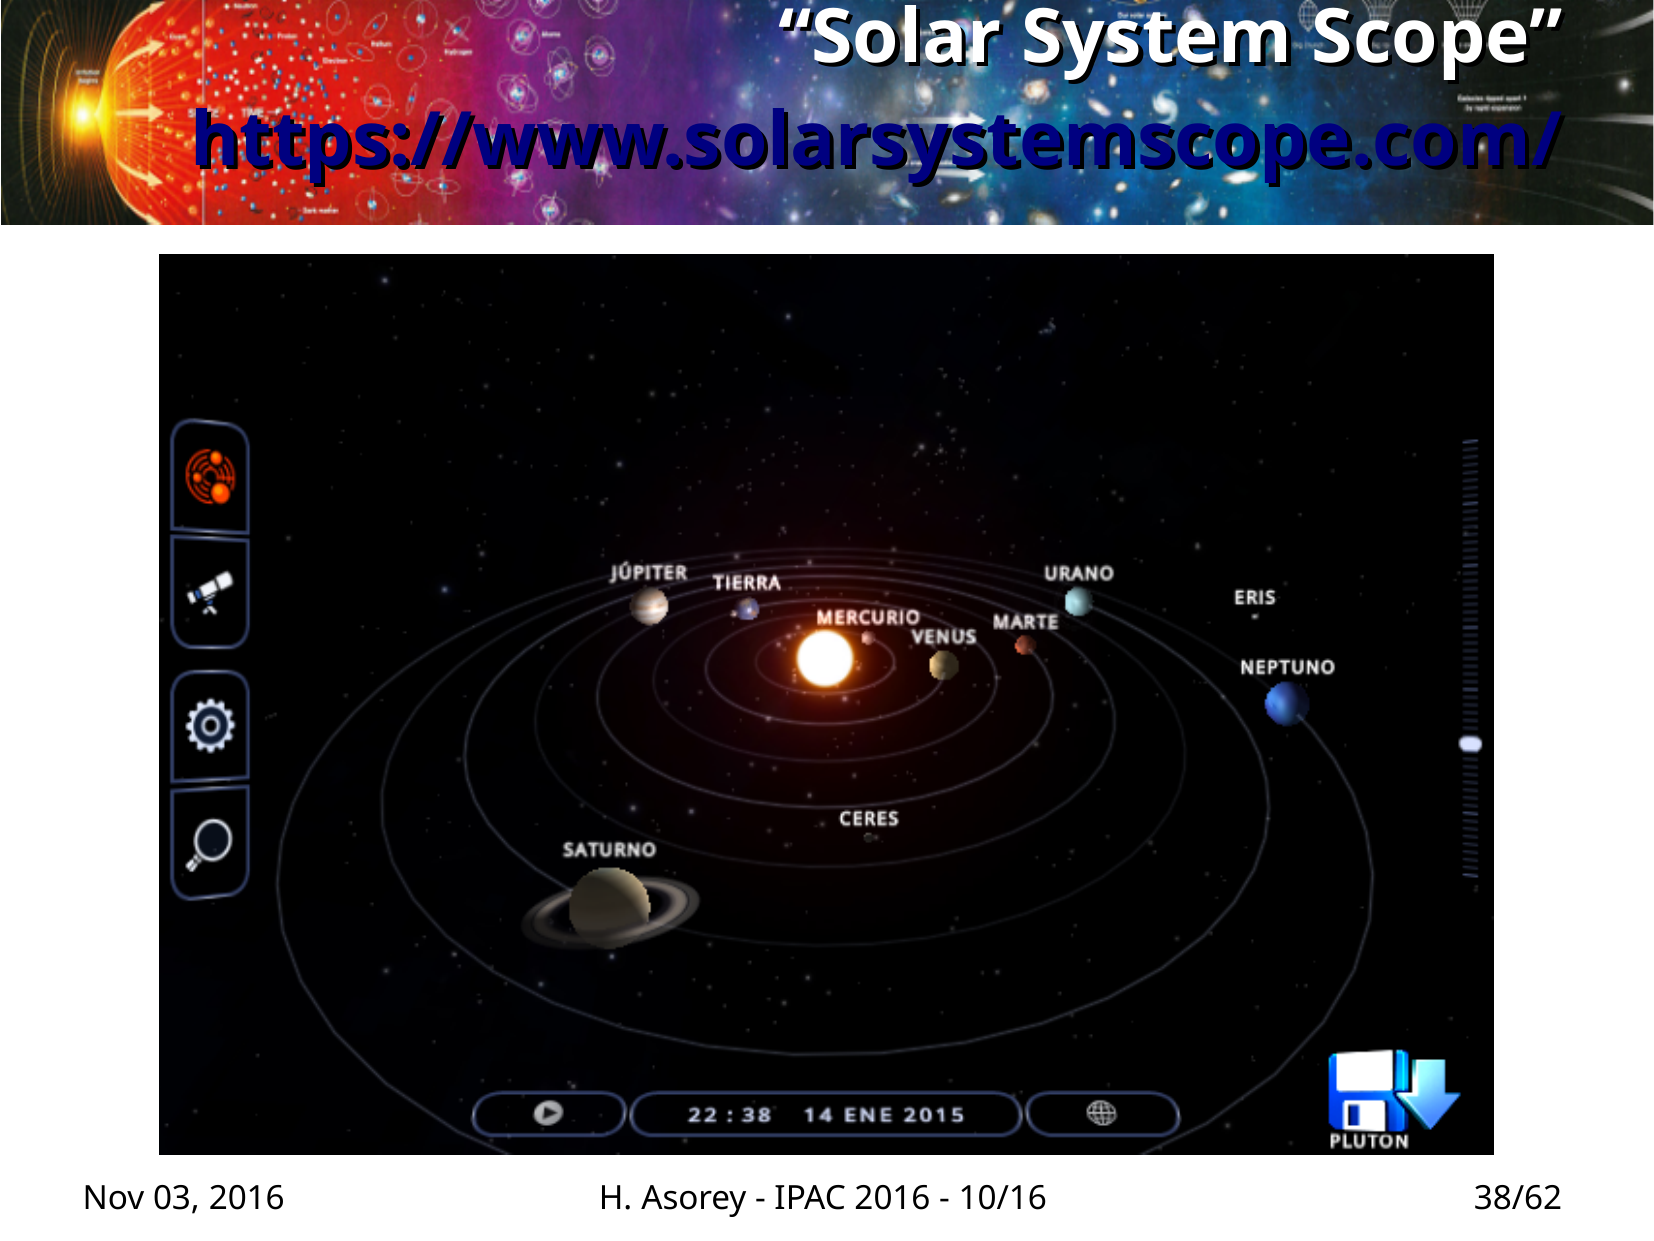

# “Solar System Scope” https://www.solarsystemscope.com/
Nov 03, 2016
H. Asorey - IPAC 2016 - 10/16
38